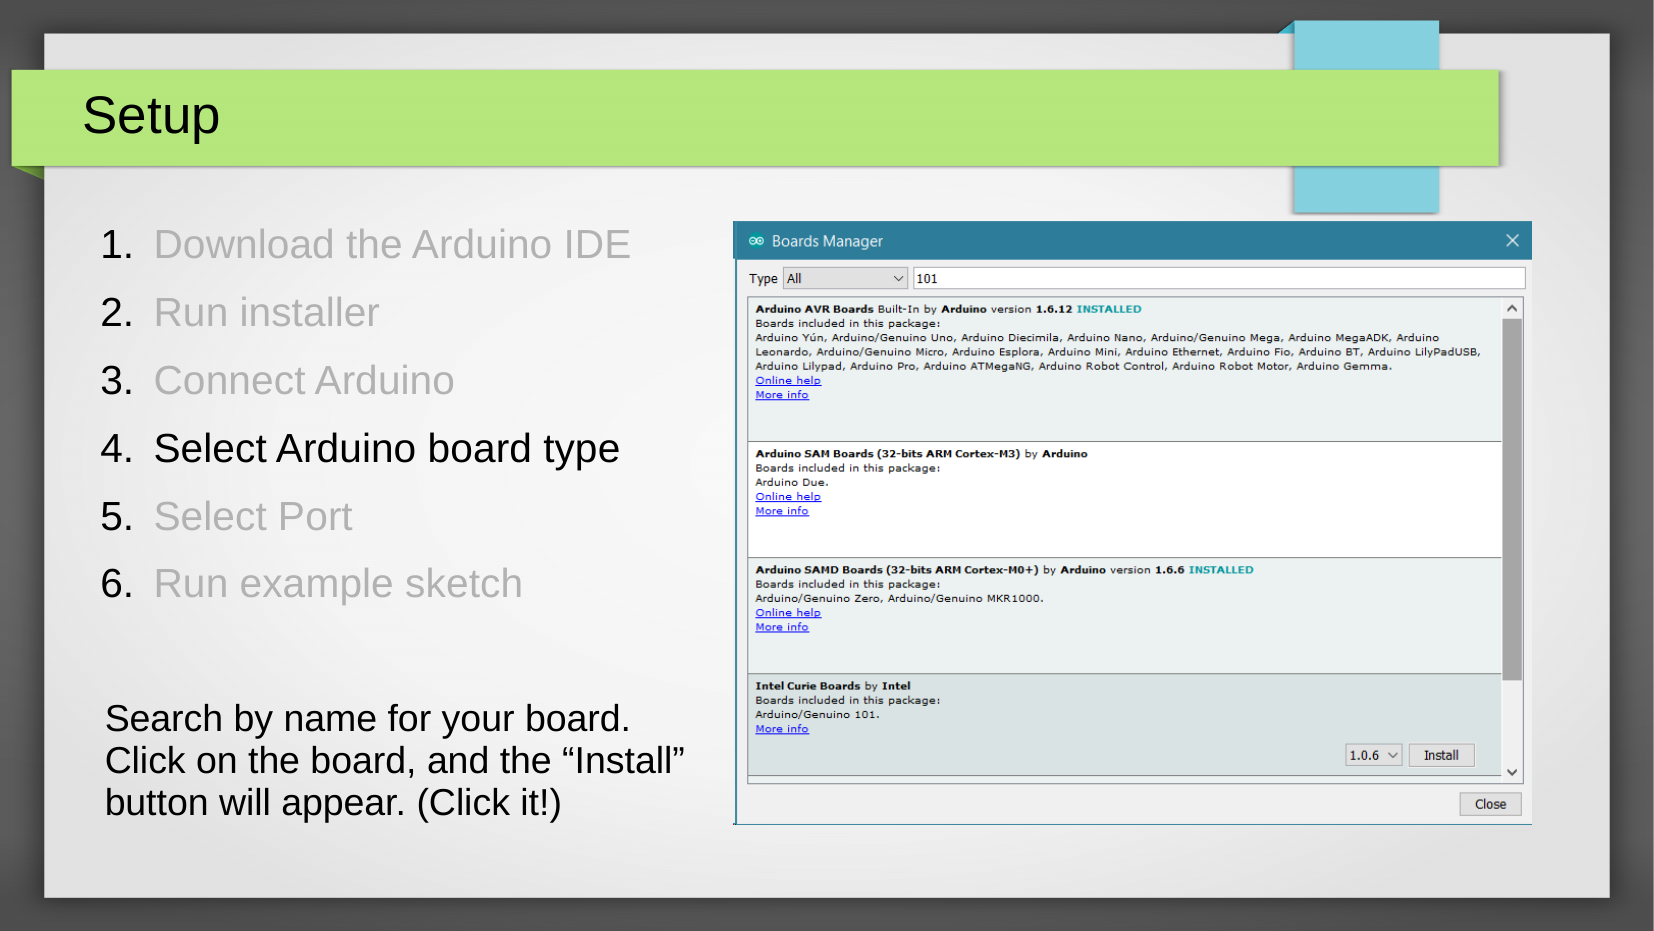

Setup
# Download the Arduino IDE
Run installer
Connect Arduino
Select Arduino board type
Select Port
Run example sketch
Search by name for your board.
Click on the board, and the “Install” button will appear. (Click it!)